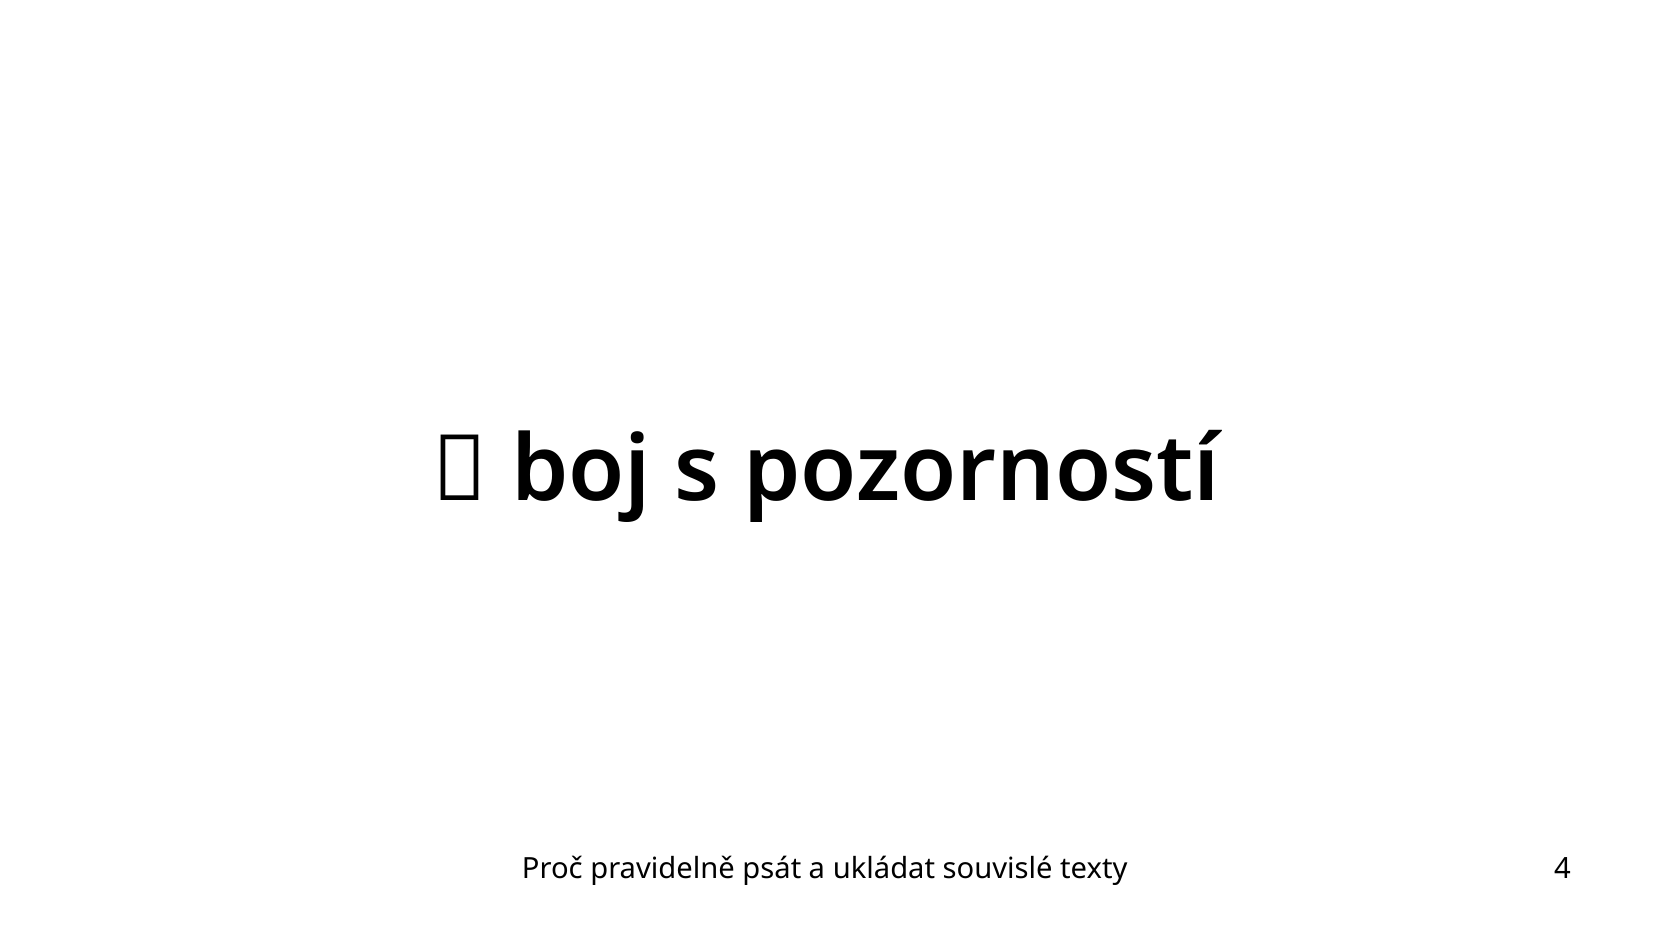

# 🤩 boj s pozorností
Proč pravidelně psát a ukládat souvislé texty
4